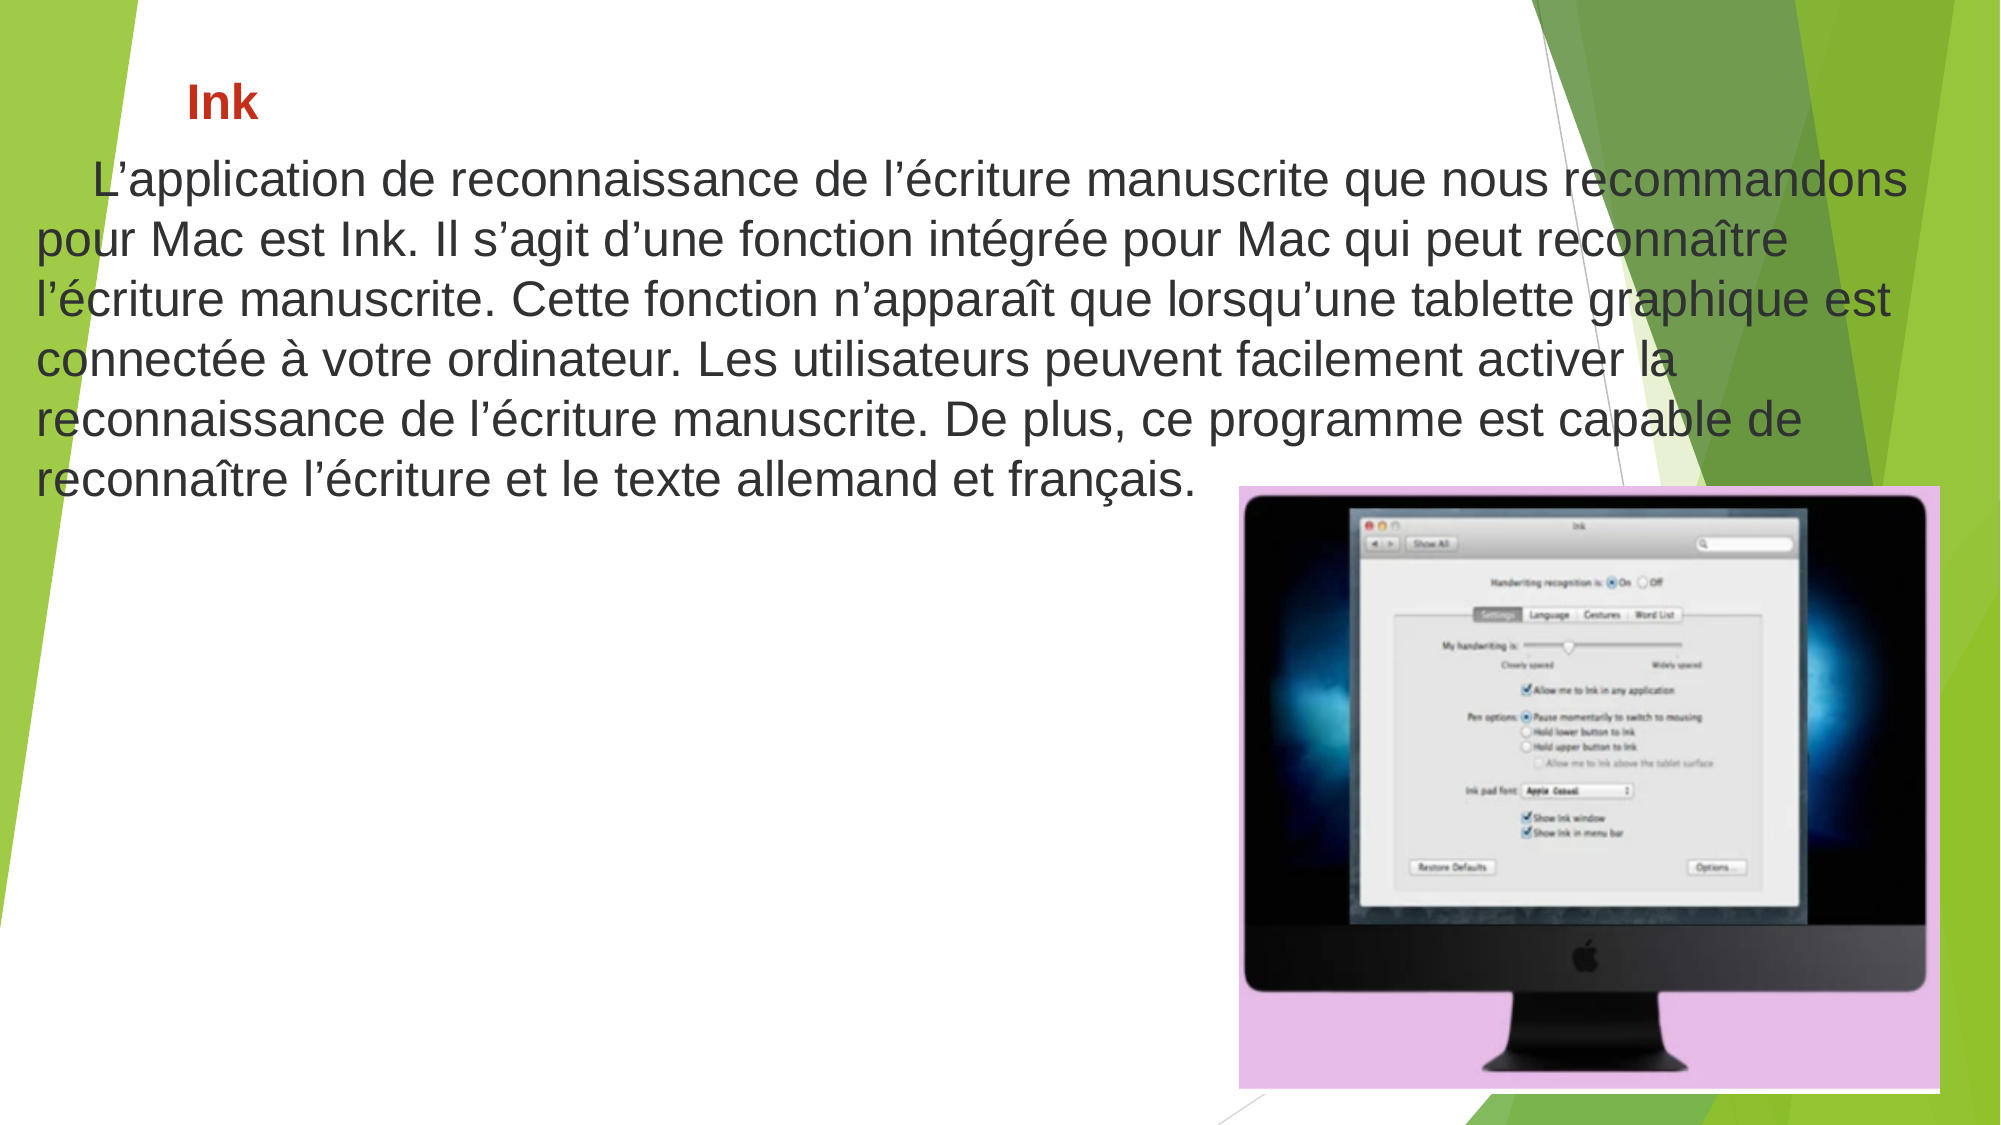

# Ink
    L’application de reconnaissance de l’écriture manuscrite que nous recommandons pour Mac est Ink. Il s’agit d’une fonction intégrée pour Mac qui peut reconnaître l’écriture manuscrite. Cette fonction n’apparaît que lorsqu’une tablette graphique est connectée à votre ordinateur. Les utilisateurs peuvent facilement activer la reconnaissance de l’écriture manuscrite. De plus, ce programme est capable de reconnaître l’écriture et le texte allemand et français.